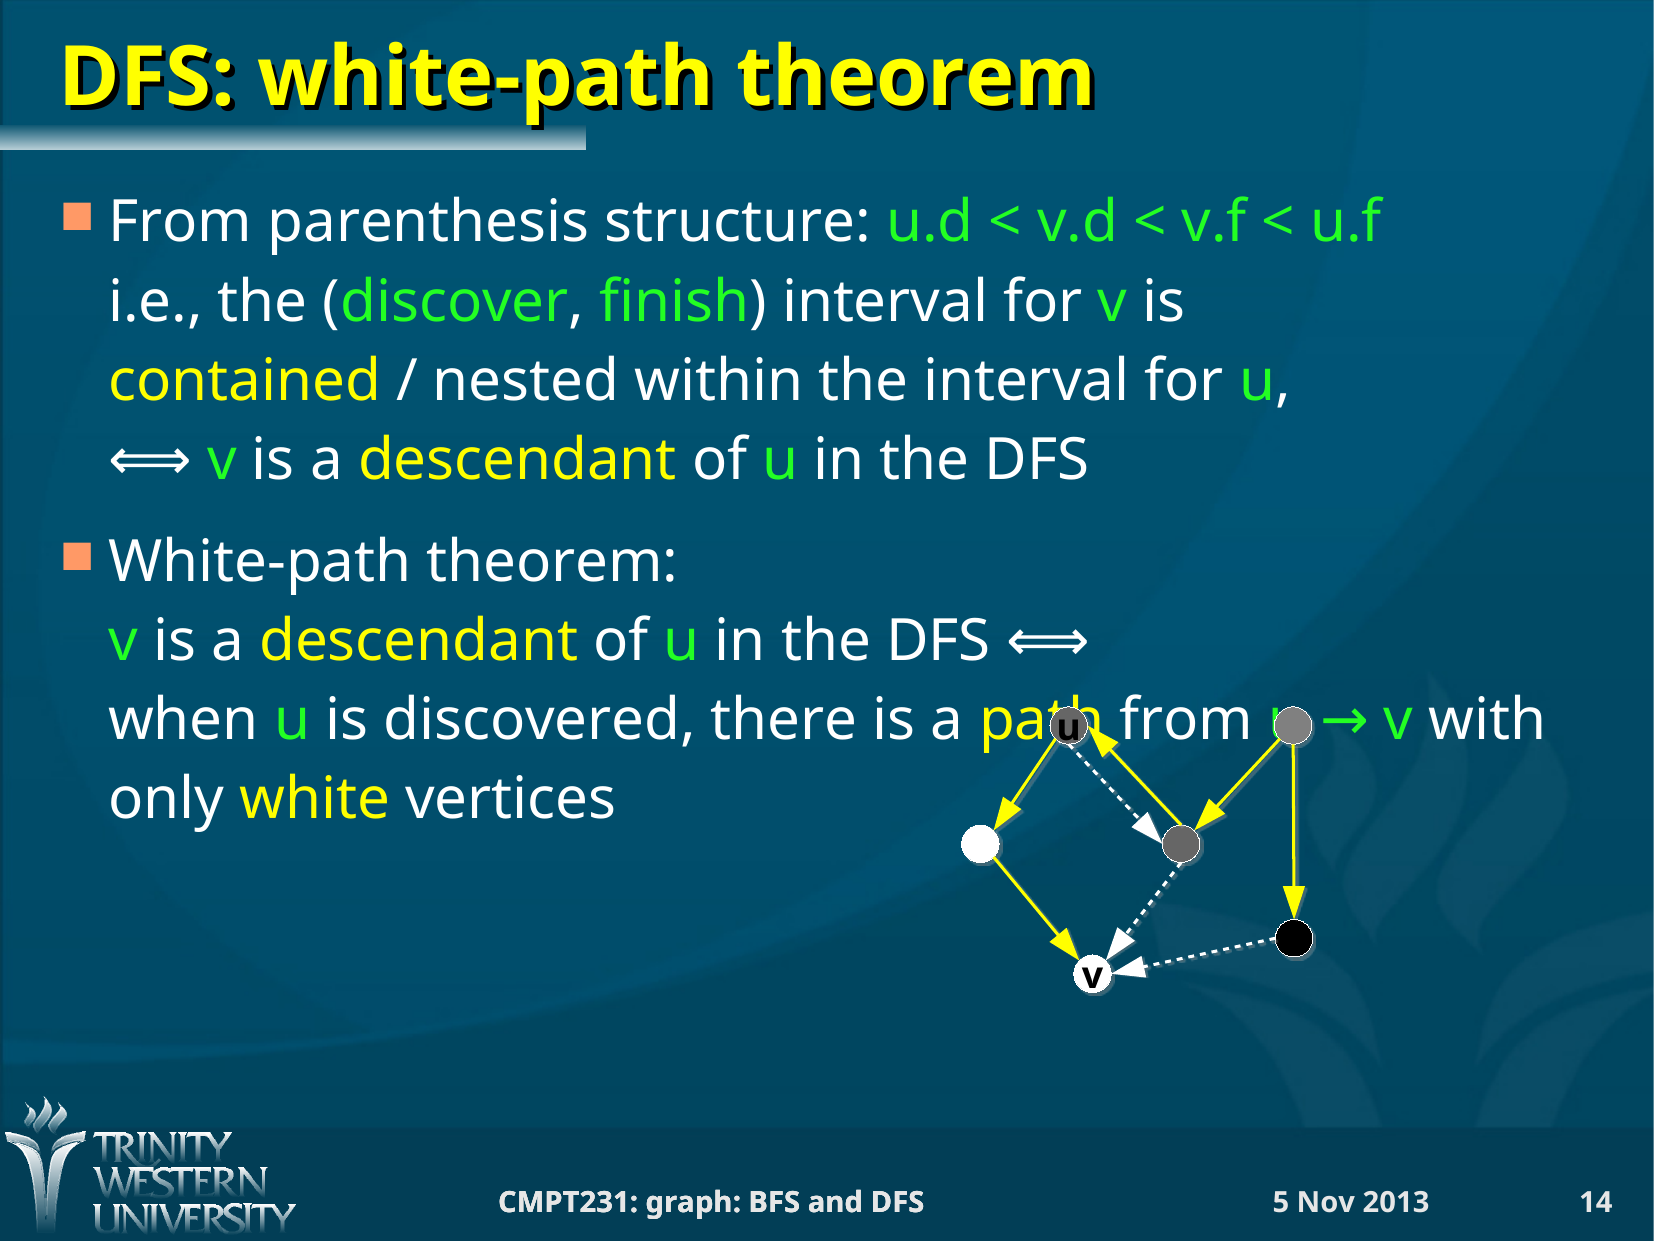

# DFS: white-path theorem
From parenthesis structure: u.d < v.d < v.f < u.f
i.e., the (discover, finish) interval for v is
contained / nested within the interval for u,
⟺ v is a descendant of u in the DFS
White-path theorem:
v is a descendant of u in the DFS ⟺
when u is discovered, there is a path from u → v with only white vertices
u
v
CMPT231: graph: BFS and DFS
5 Nov 2013
14